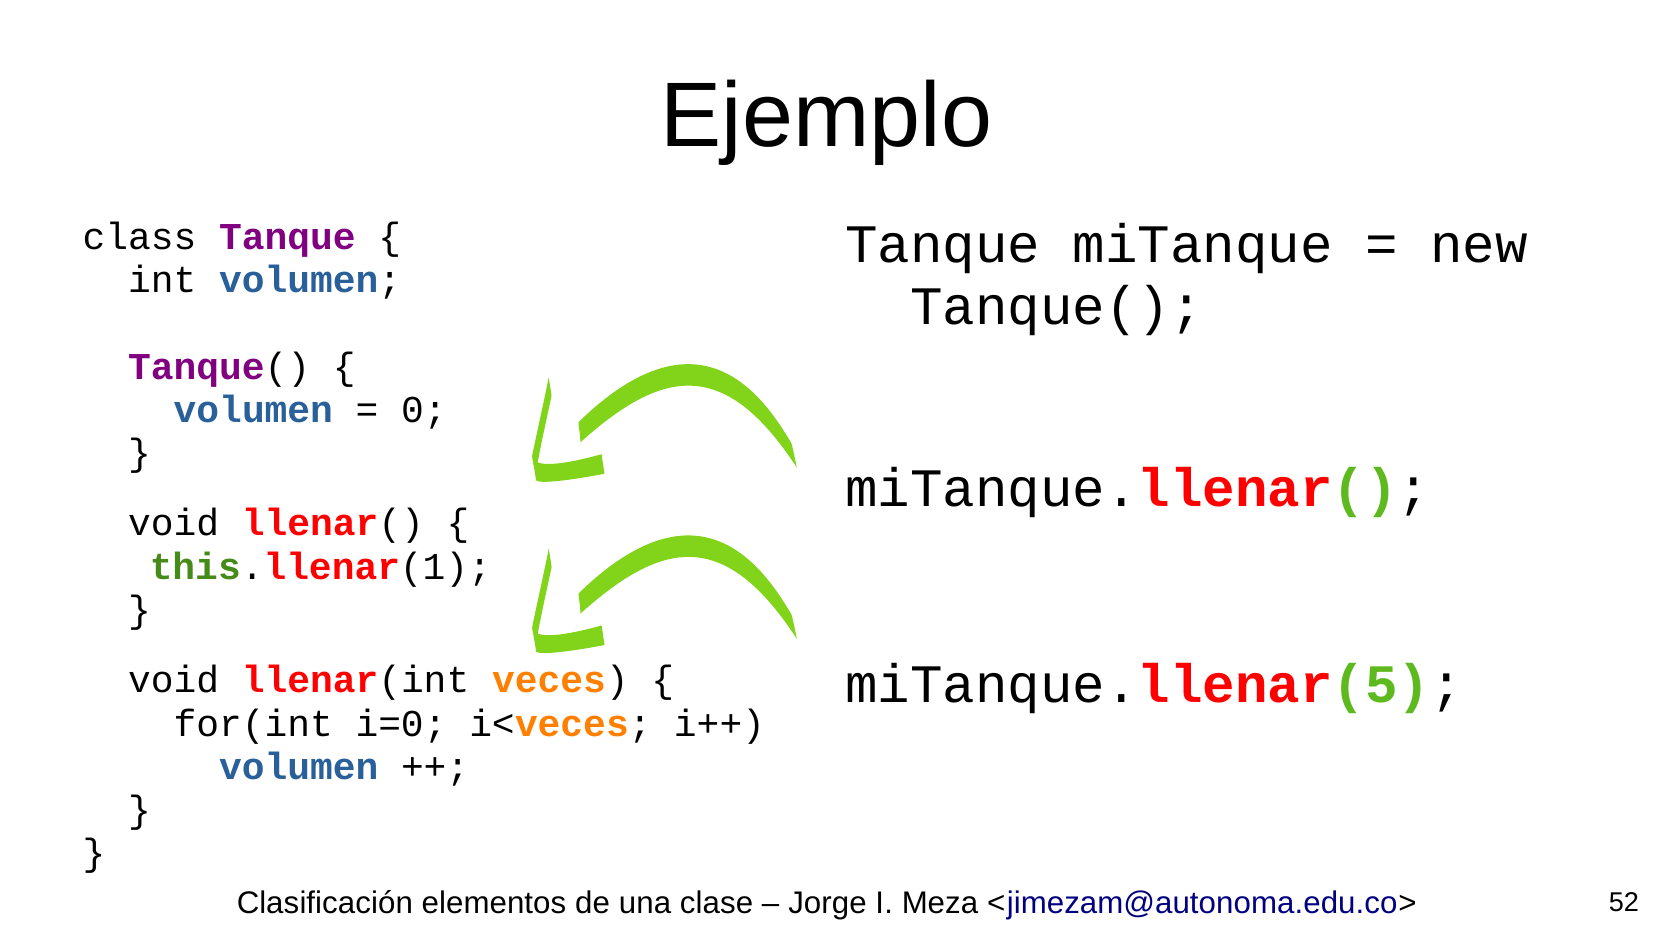

# Ejemplo
class Tanque {
 int volumen;
 Tanque() {
 volumen = 0;
 }
 void llenar() {
		this.llenar(1);
 }
 void llenar(int veces) {
 for(int i=0; i<veces; i++)
 volumen ++;
 }
}
Tanque miTanque = new Tanque();
miTanque.llenar();
miTanque.llenar(5);